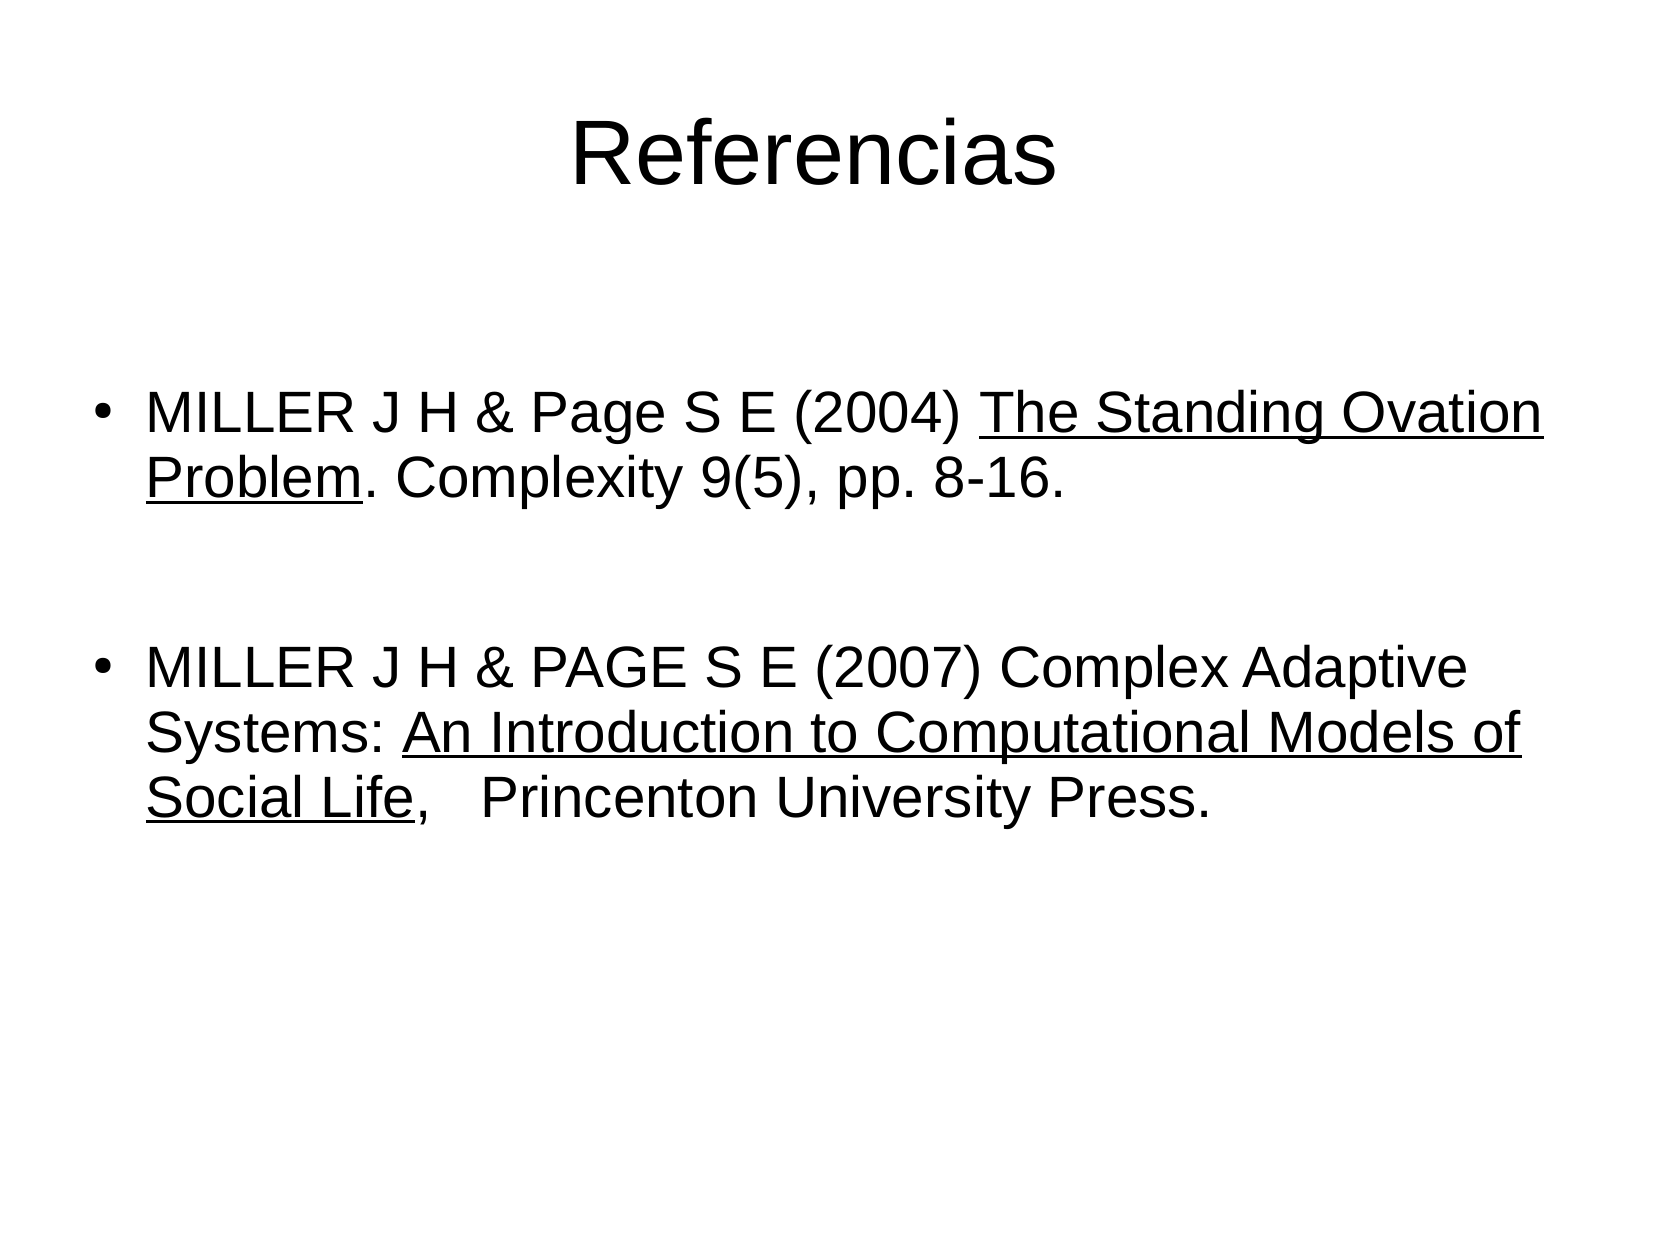

# Referencias
MILLER J H & Page S E (2004) The Standing Ovation Problem. Complexity 9(5), pp. 8-16.
MILLER J H & PAGE S E (2007) Complex Adaptive Systems: An Introduction to Computational Models of Social Life, Princenton University Press.